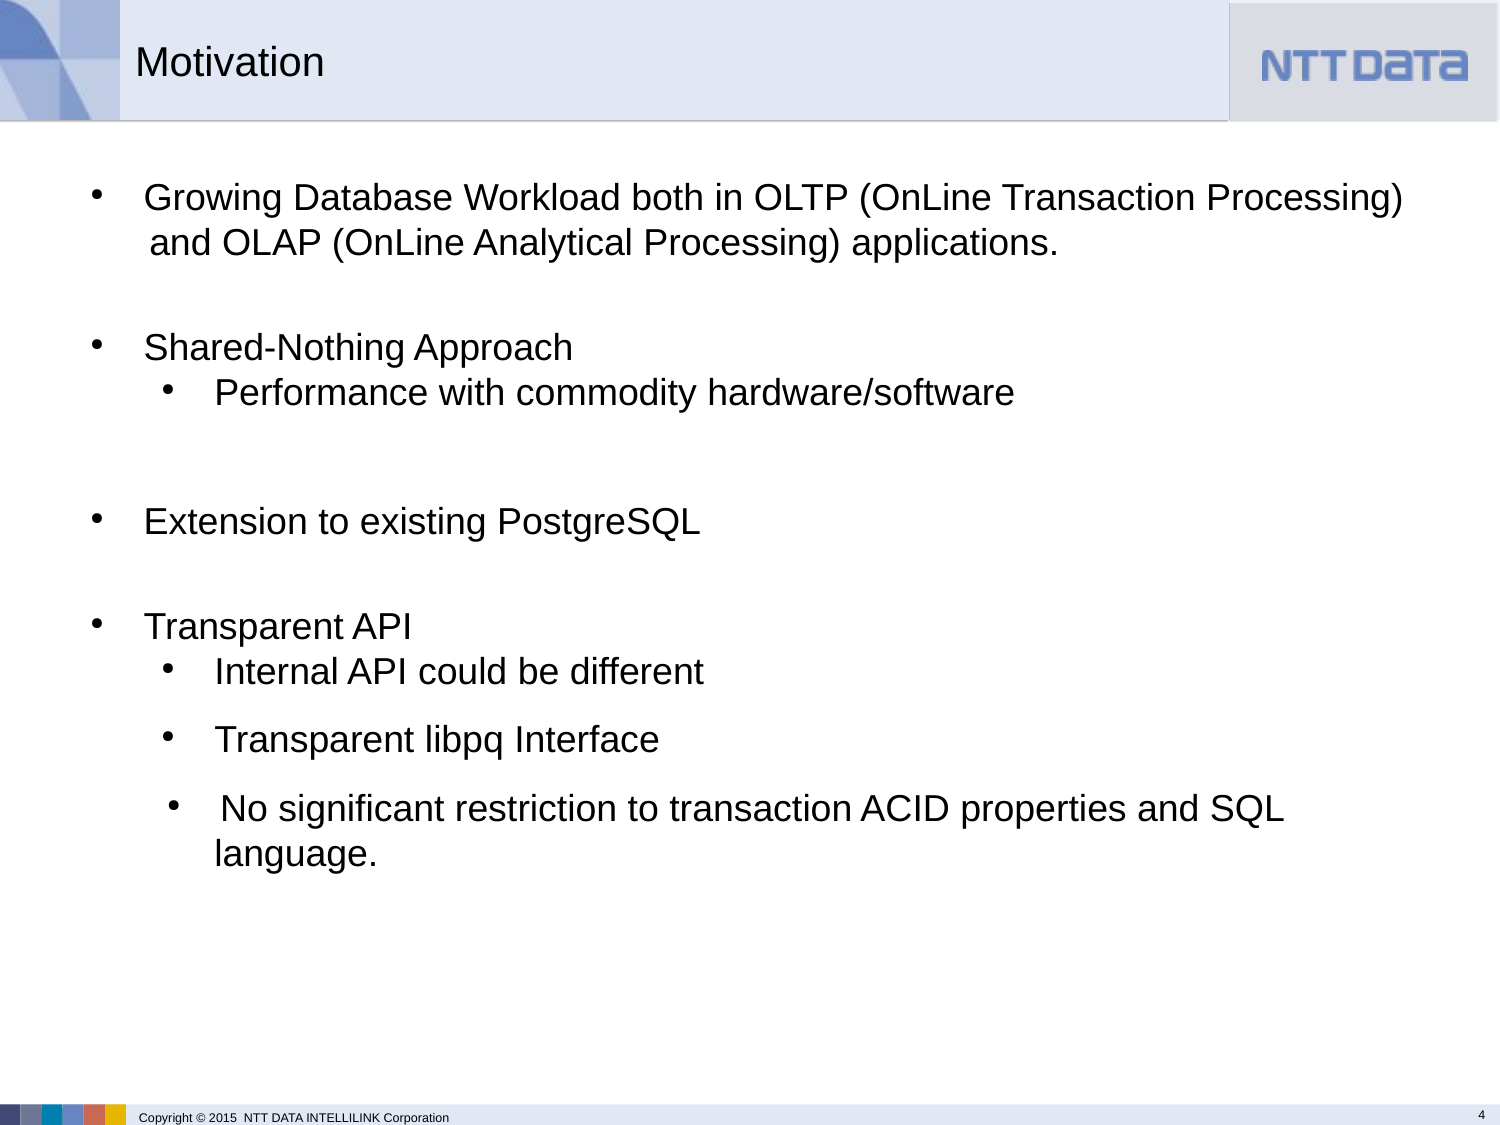

Motivation
# Growing Database Workload both in OLTP (OnLine Transaction Processing) and OLAP (OnLine Analytical Processing) applications.
Shared-Nothing Approach
Performance with commodity hardware/software
Extension to existing PostgreSQL
Transparent API
Internal API could be different
Transparent libpq Interface
No significant restriction to transaction ACID properties and SQL language.